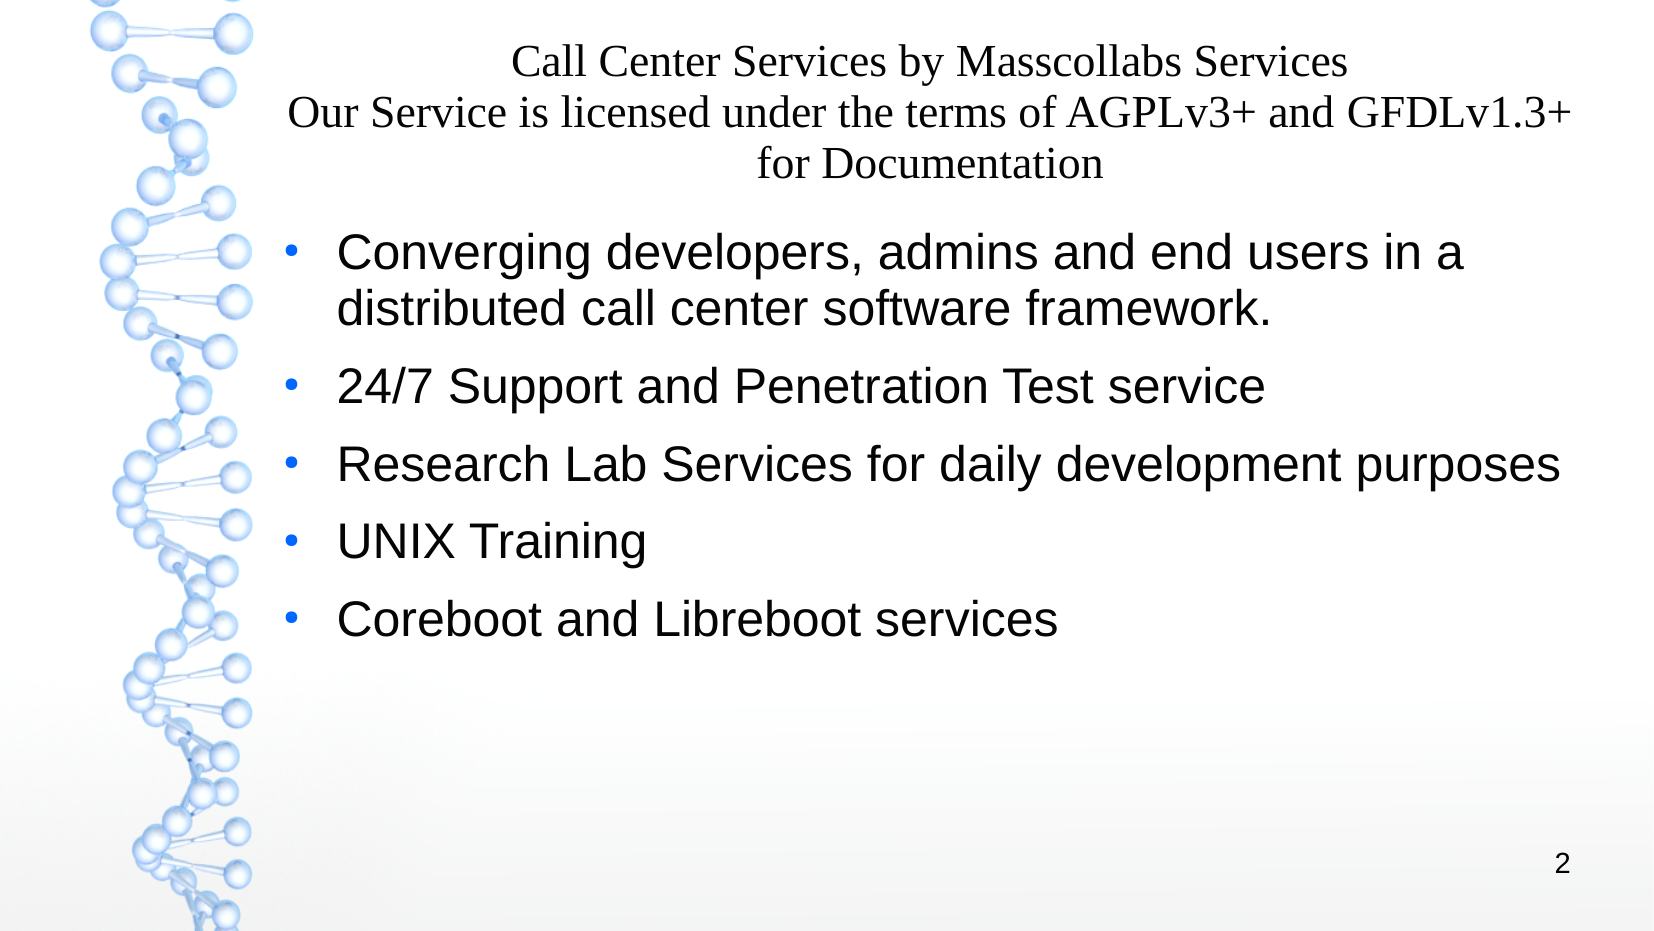

# Call Center Services by Masscollabs Services Our Service is licensed under the terms of AGPLv3+ and GFDLv1.3+ for Documentation
Converging developers, admins and end users in a distributed call center software framework.
24/7 Support and Penetration Test service
Research Lab Services for daily development purposes
UNIX Training
Coreboot and Libreboot services
2